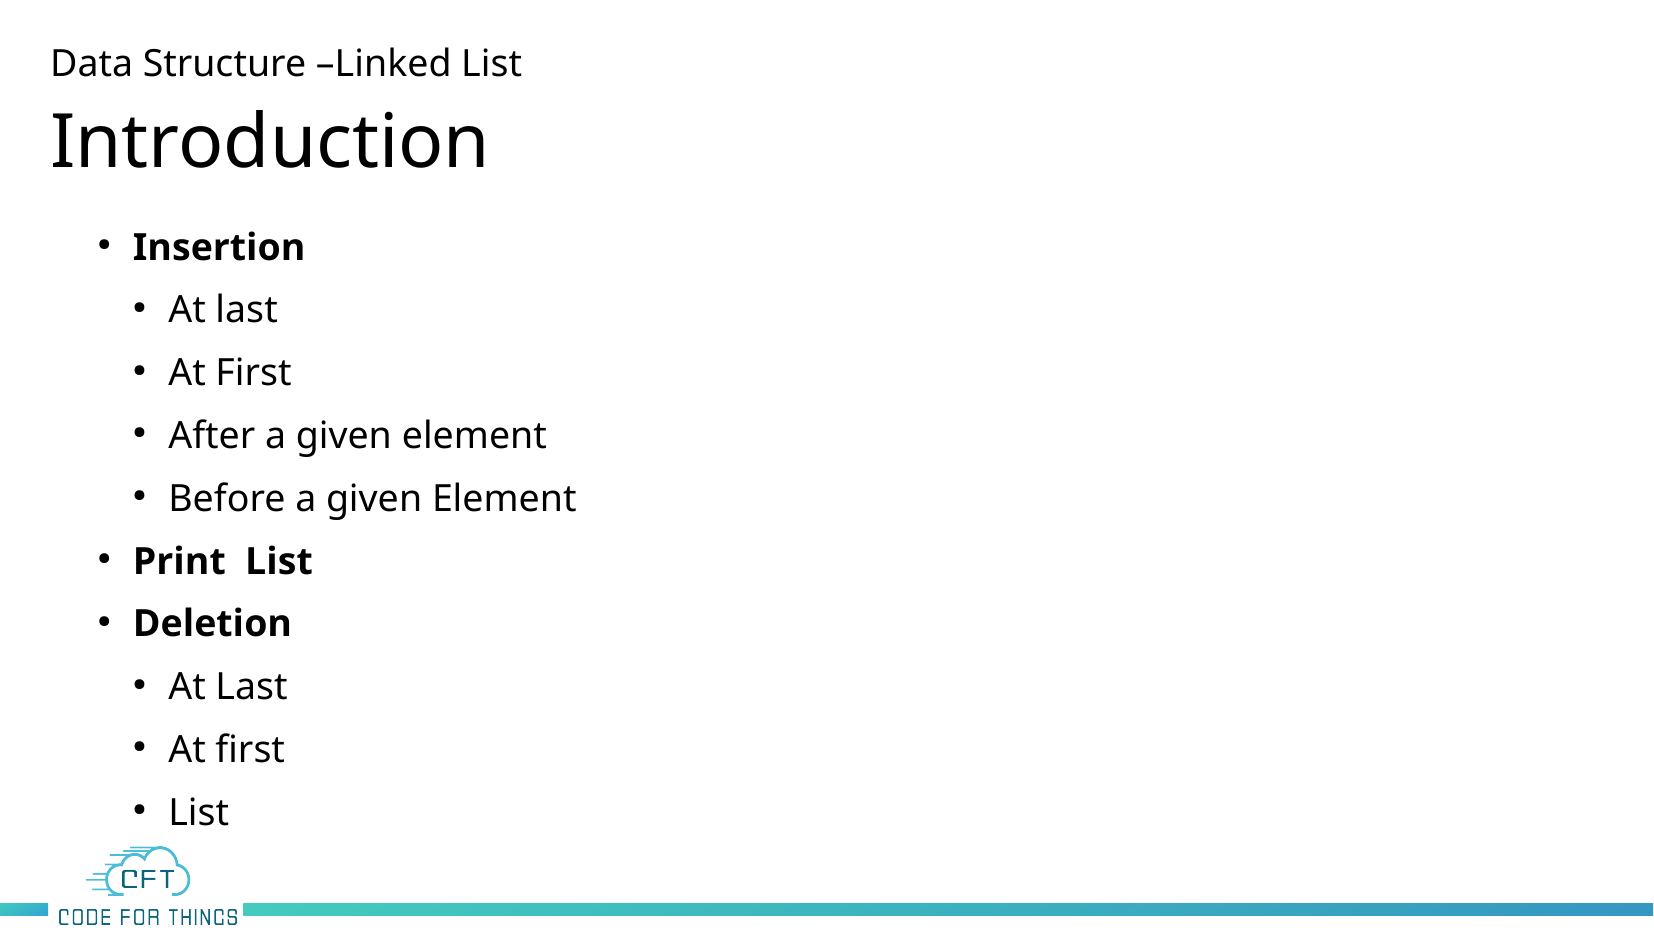

# Data Structure –Linked List Introduction
Insertion
At last
At First
After a given element
Before a given Element
Print List
Deletion
At Last
At first
List